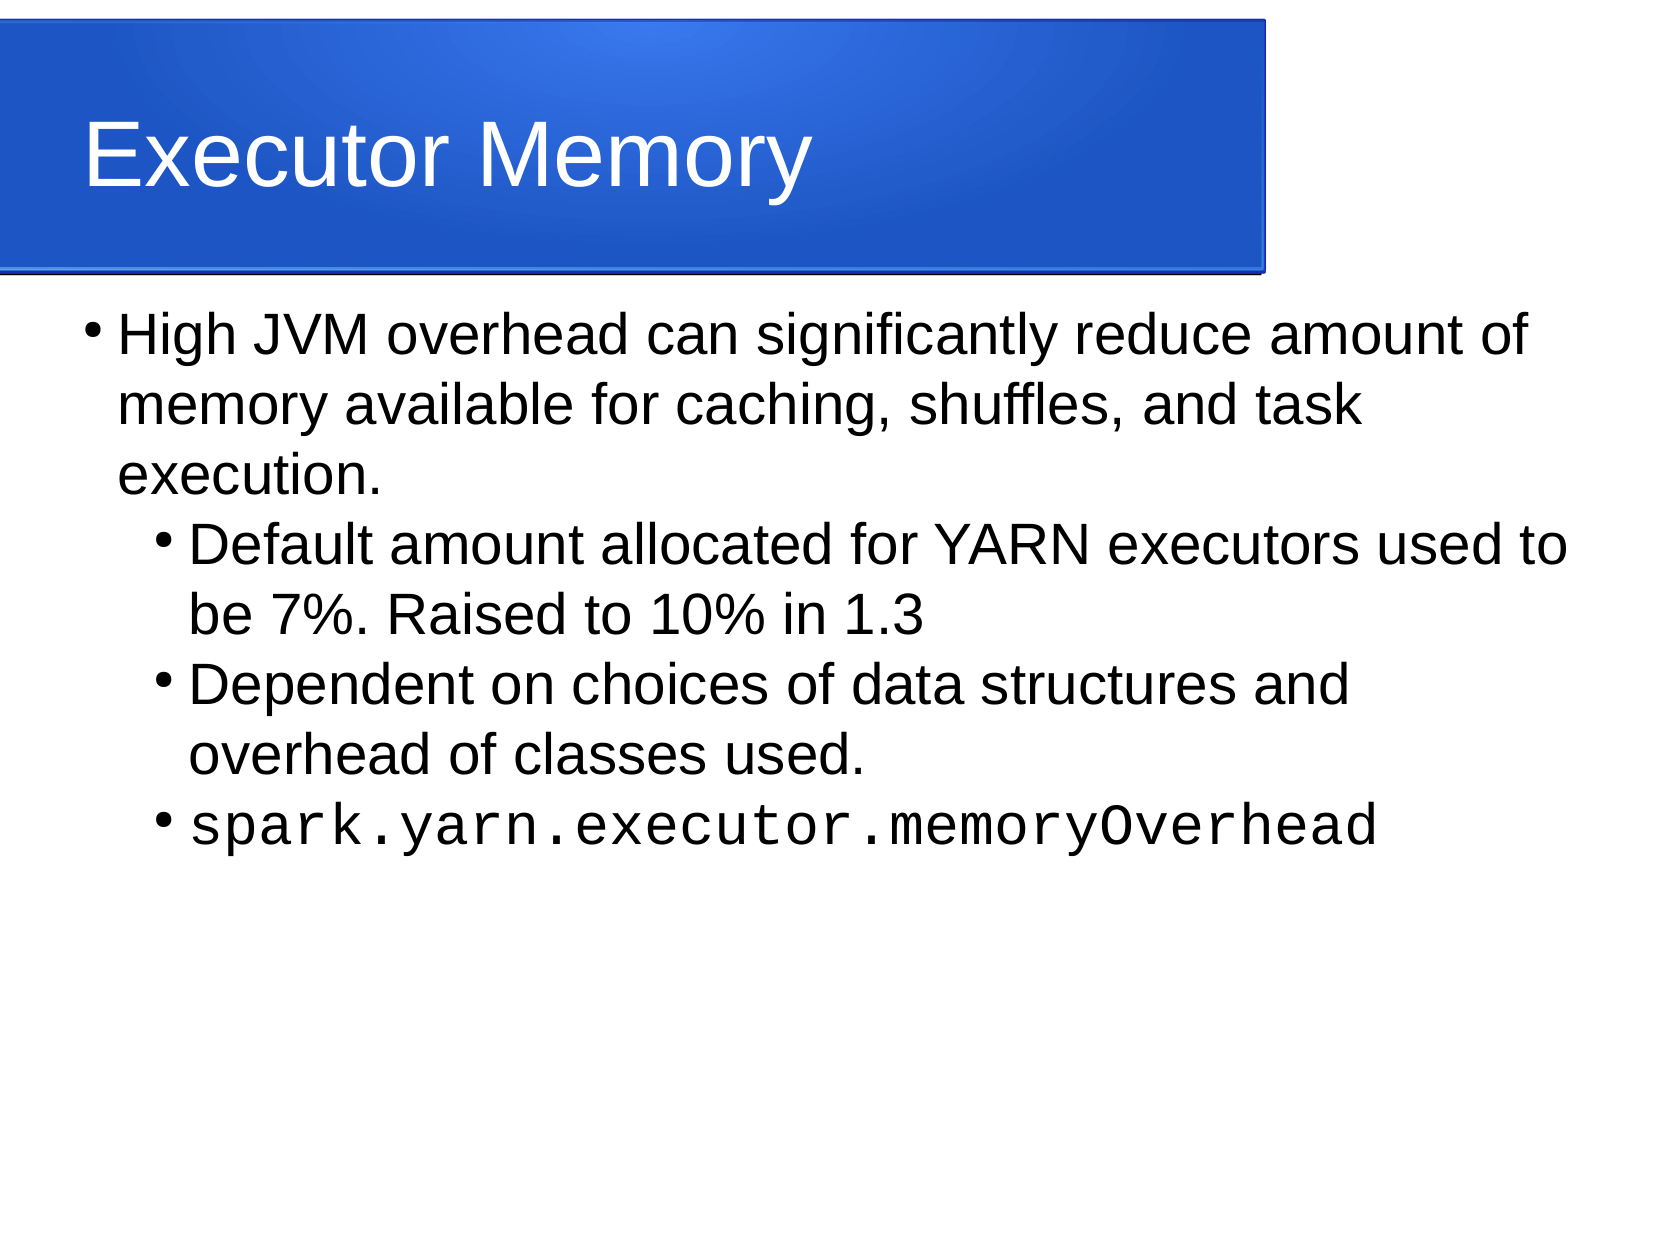

Executor Memory
High JVM overhead can significantly reduce amount of memory available for caching, shuffles, and task execution.
Default amount allocated for YARN executors used to be 7%. Raised to 10% in 1.3
Dependent on choices of data structures and overhead of classes used.
spark.yarn.executor.memoryOverhead